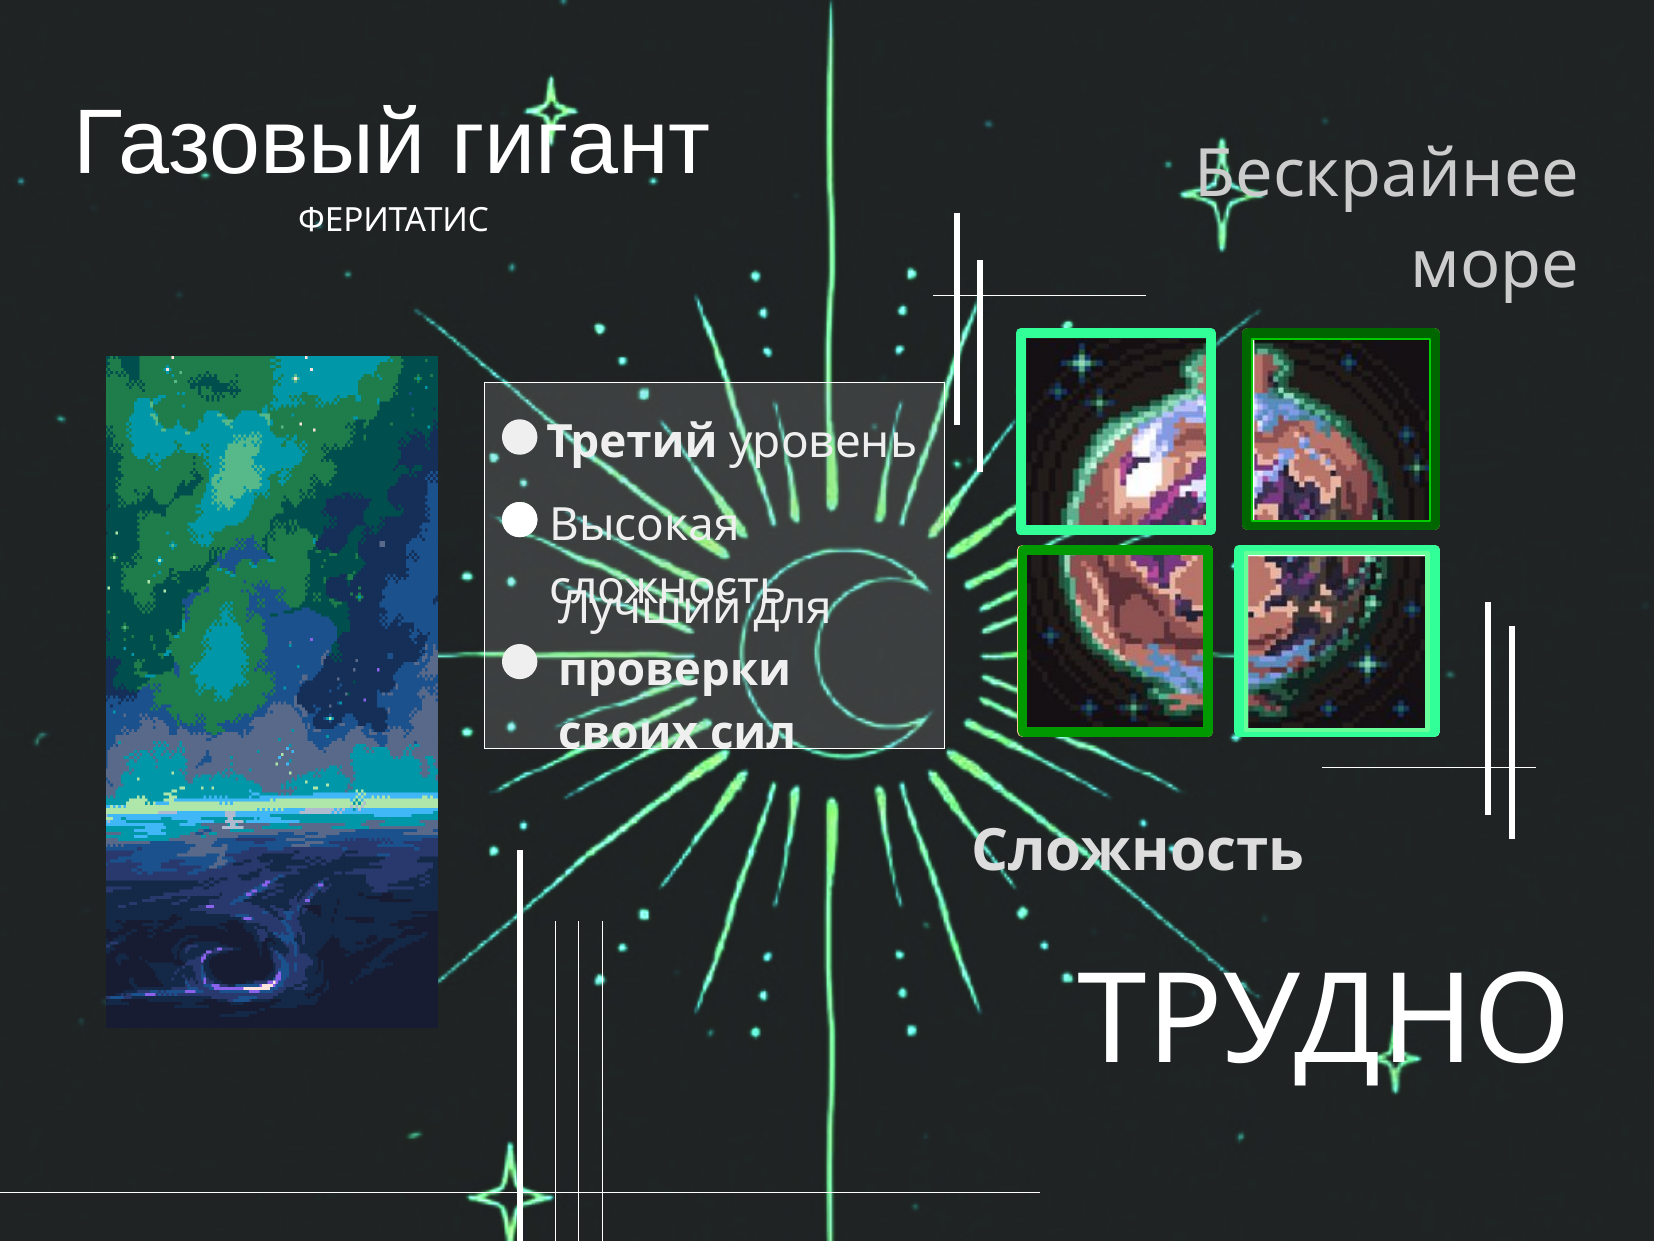

Газовый гигант
Бескрайнее море
ФЕРИТАТИС
Третий уровень
Высокая сложность
Лучший для проверки своих сил
Сложность
ТРУДНО